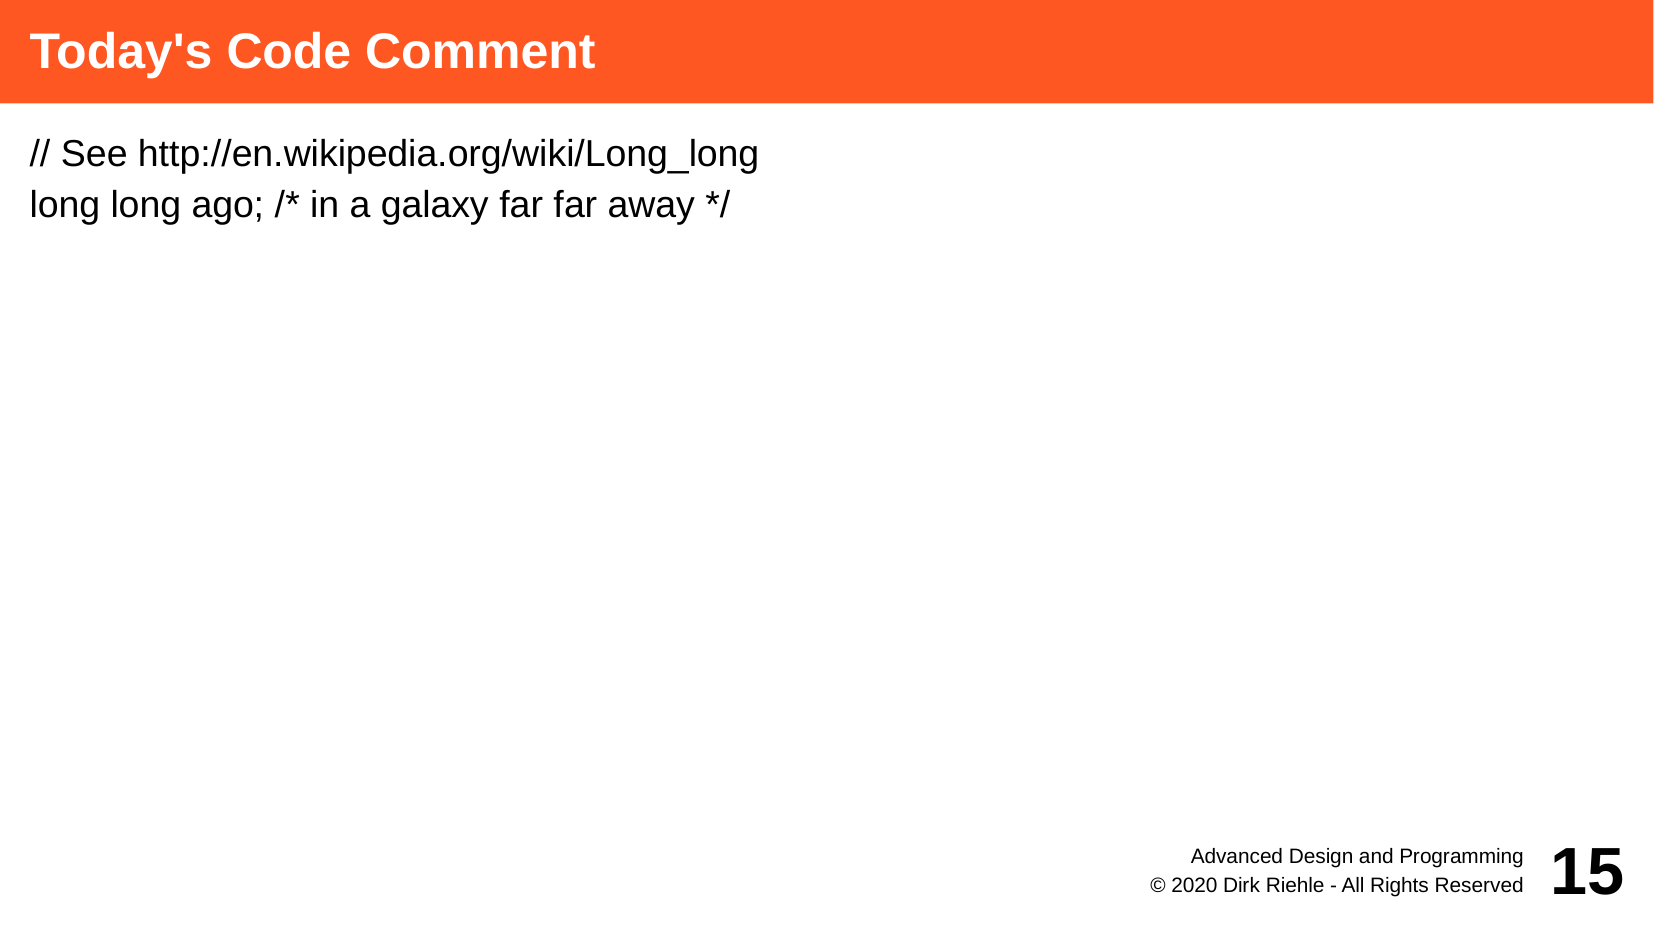

# Today's Code Comment
// See http://en.wikipedia.org/wiki/Long_long
long long ago; /* in a galaxy far far away */
Advanced Design and Programming
15
© 2020 Dirk Riehle - All Rights Reserved